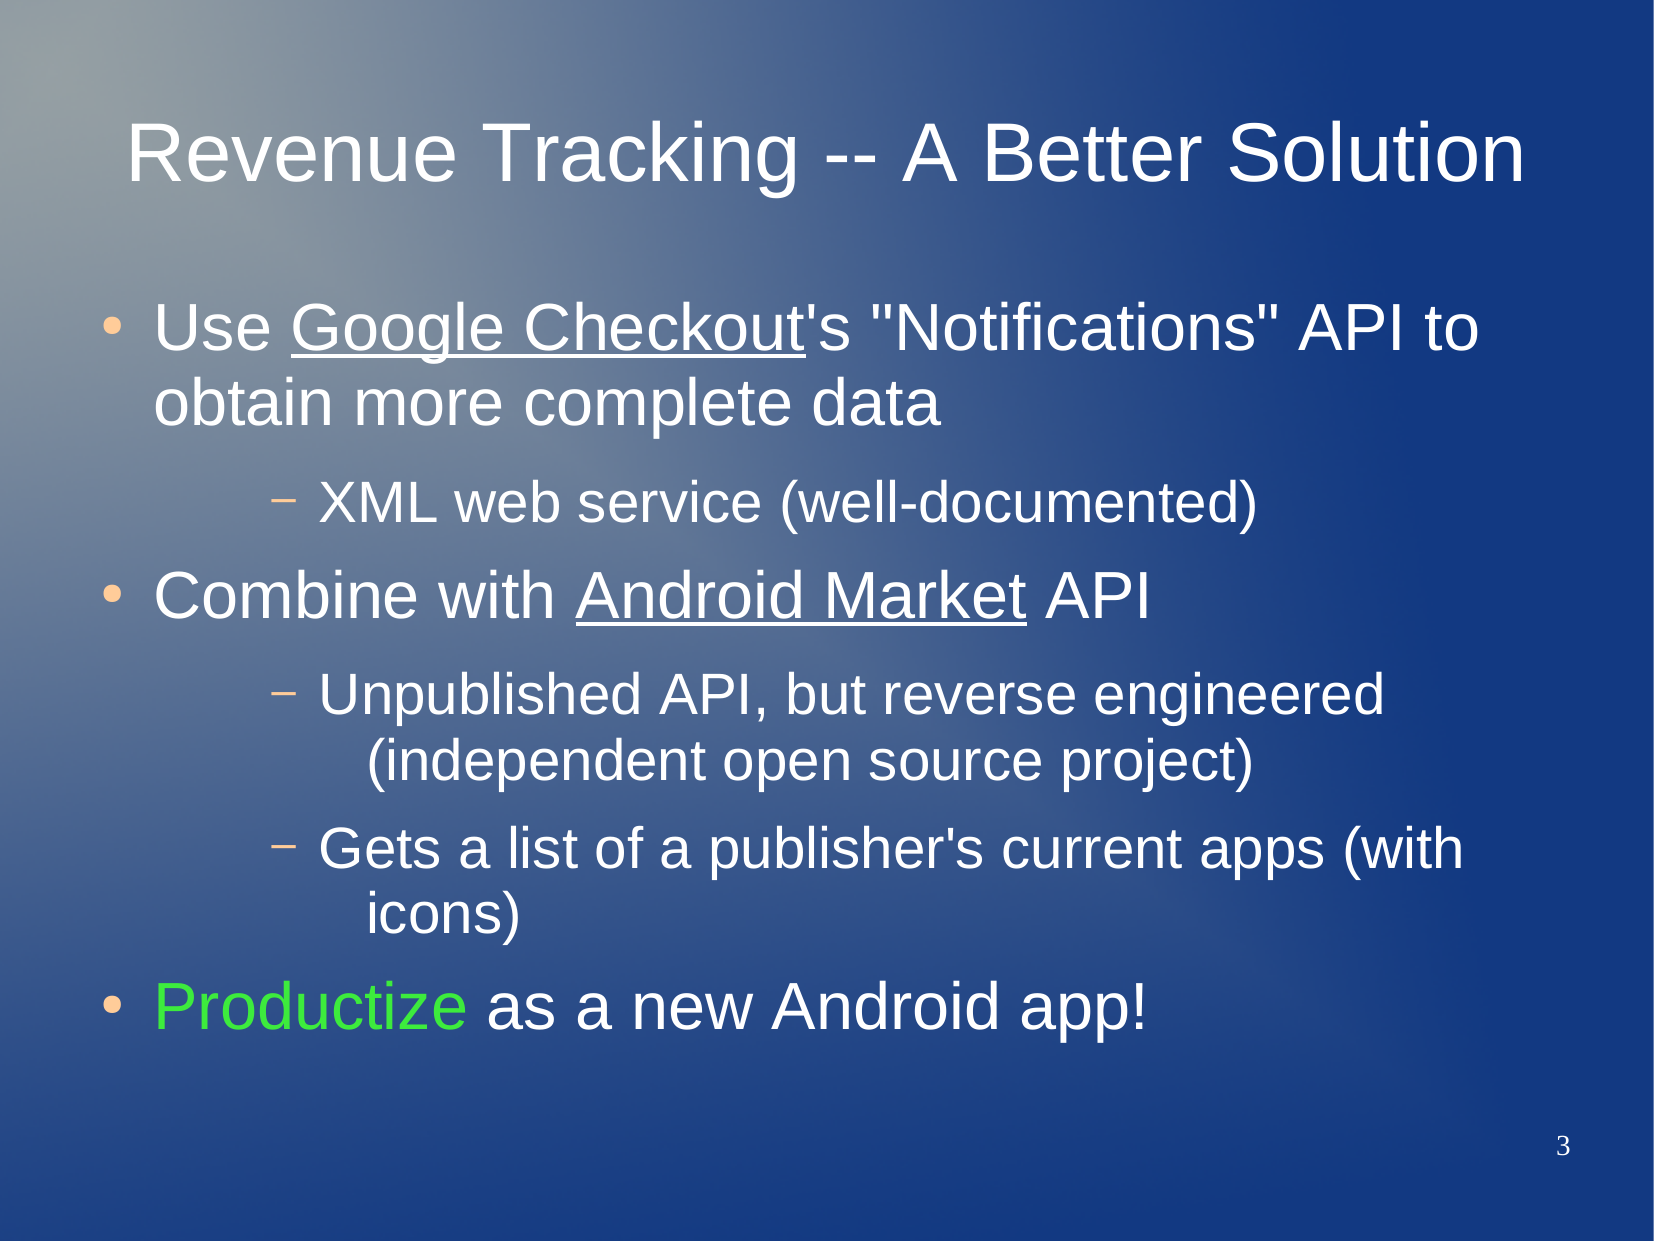

# Revenue Tracking -- A Better Solution
Use Google Checkout's "Notifications" API to obtain more complete data
XML web service (well-documented)
Combine with Android Market API
Unpublished API, but reverse engineered (independent open source project)
Gets a list of a publisher's current apps (with icons)
Productize as a new Android app!
3